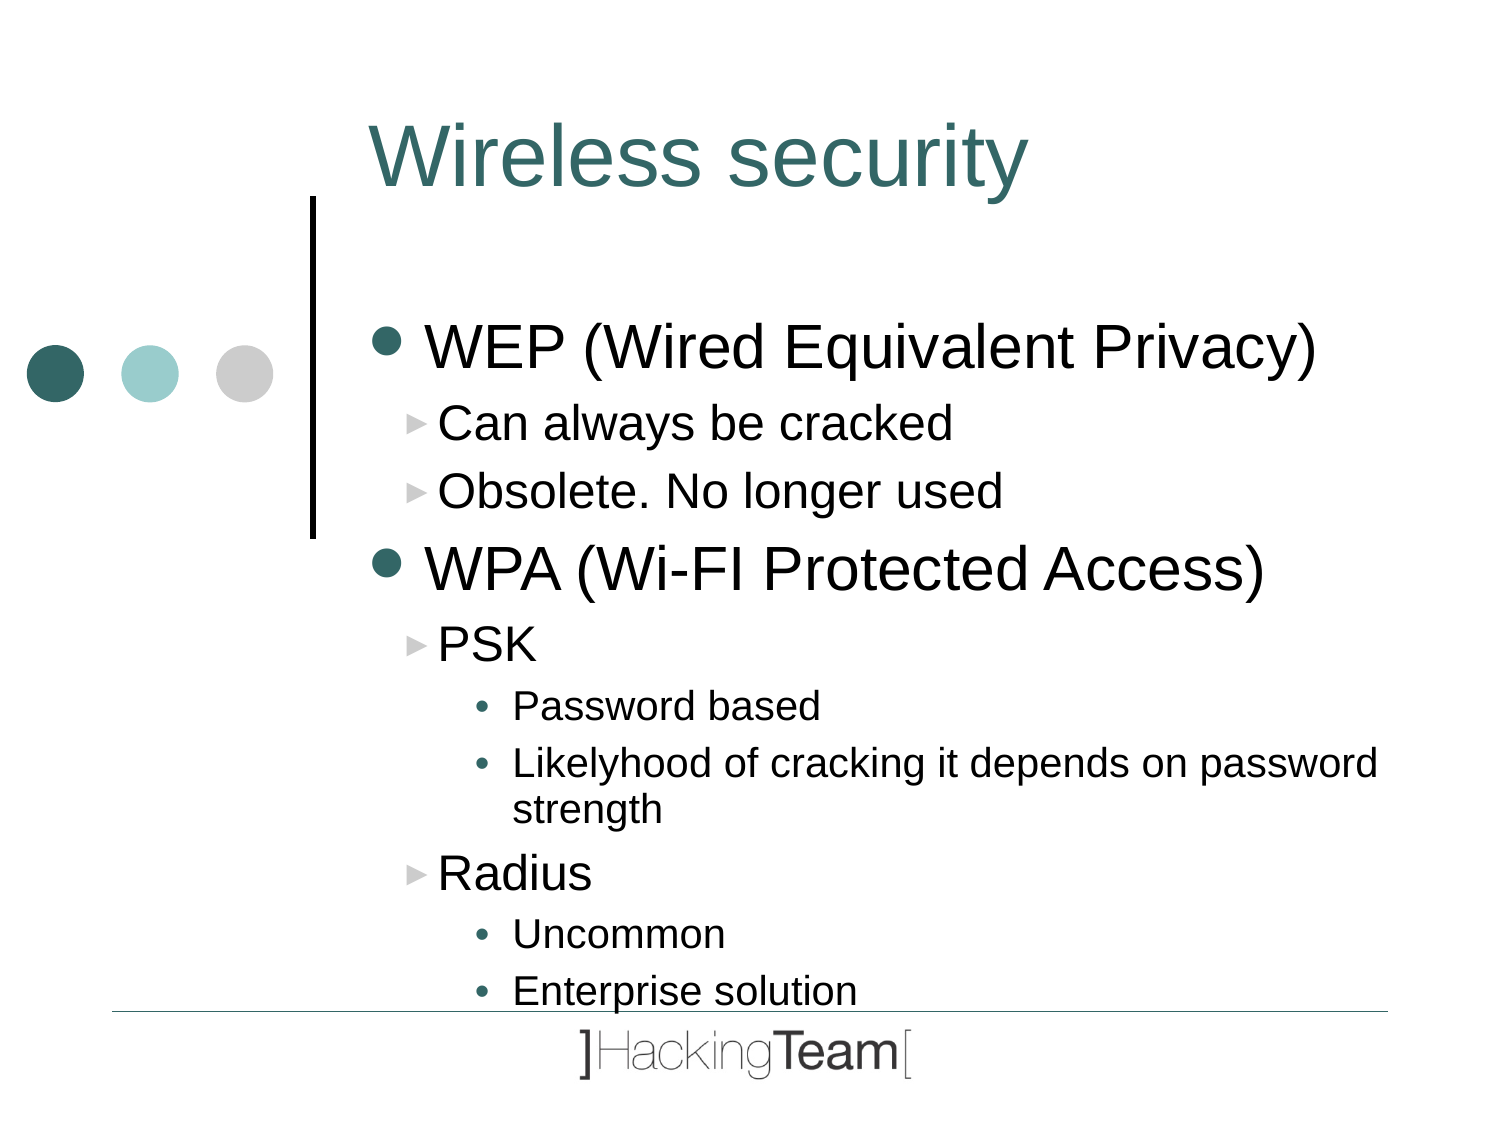

# Wireless security
WEP (Wired Equivalent Privacy)
Can always be cracked
Obsolete. No longer used
WPA (Wi-FI Protected Access)
PSK
Password based
Likelyhood of cracking it depends on password strength
Radius
Uncommon
Enterprise solution